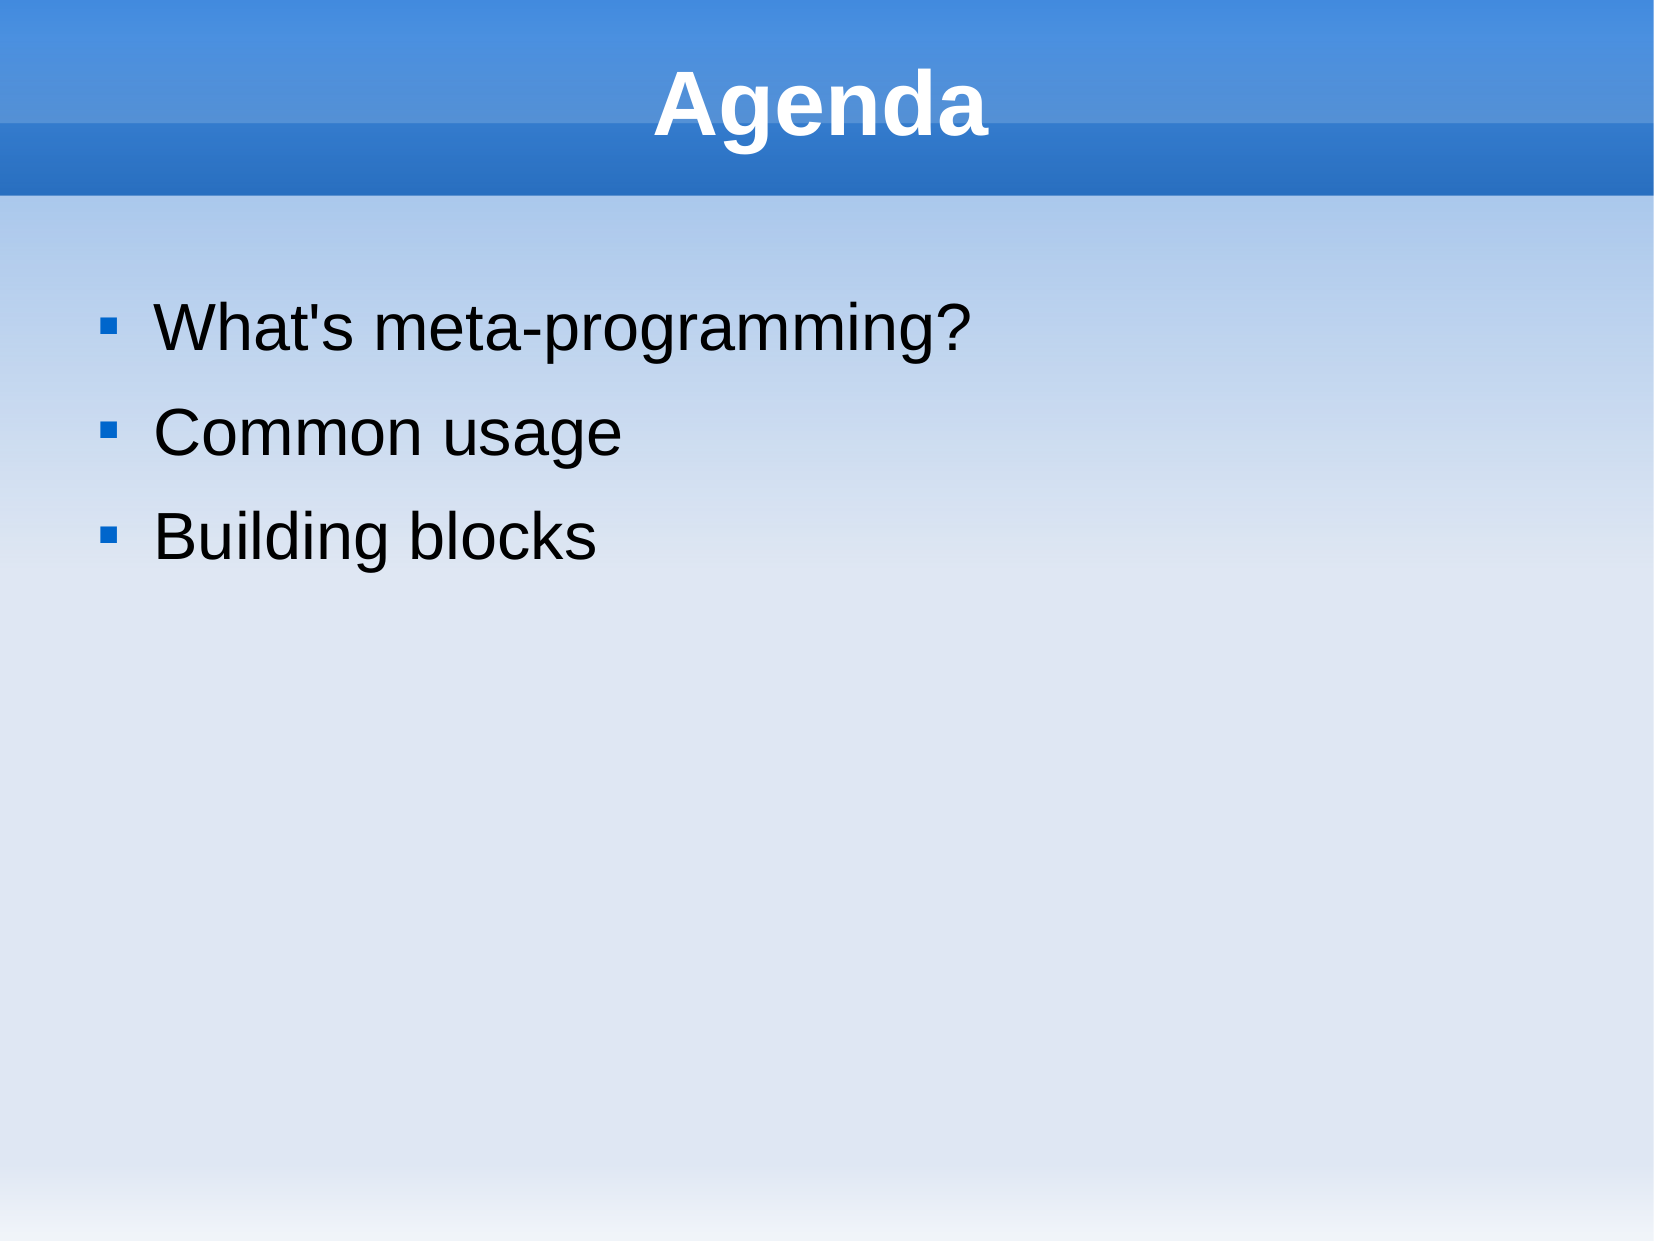

# Agenda
What's meta-programming?
Common usage
Building blocks